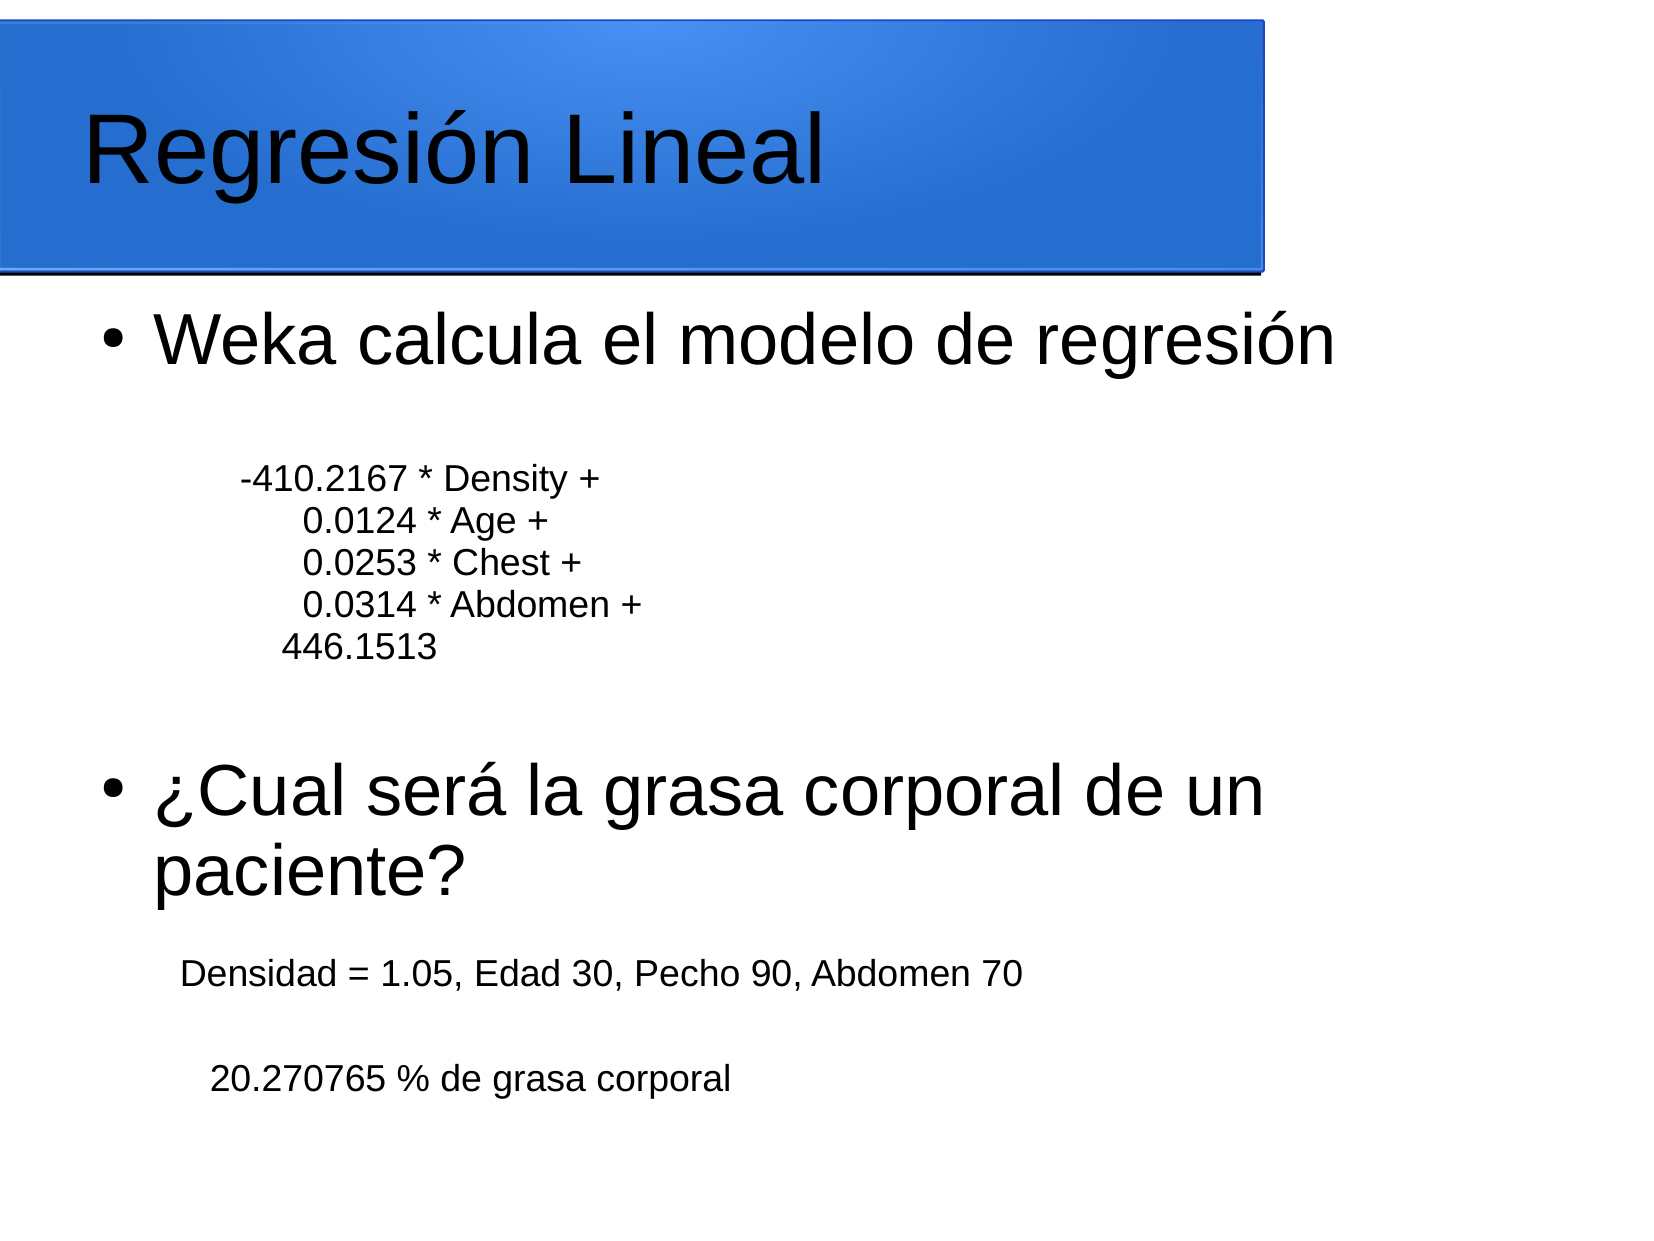

# Regresión Lineal
Weka calcula el modelo de regresión
¿Cual será la grasa corporal de un paciente?
-410.2167 * Density +
 0.0124 * Age +
 0.0253 * Chest +
 0.0314 * Abdomen +
 446.1513
Densidad = 1.05, Edad 30, Pecho 90, Abdomen 70
20.270765 % de grasa corporal